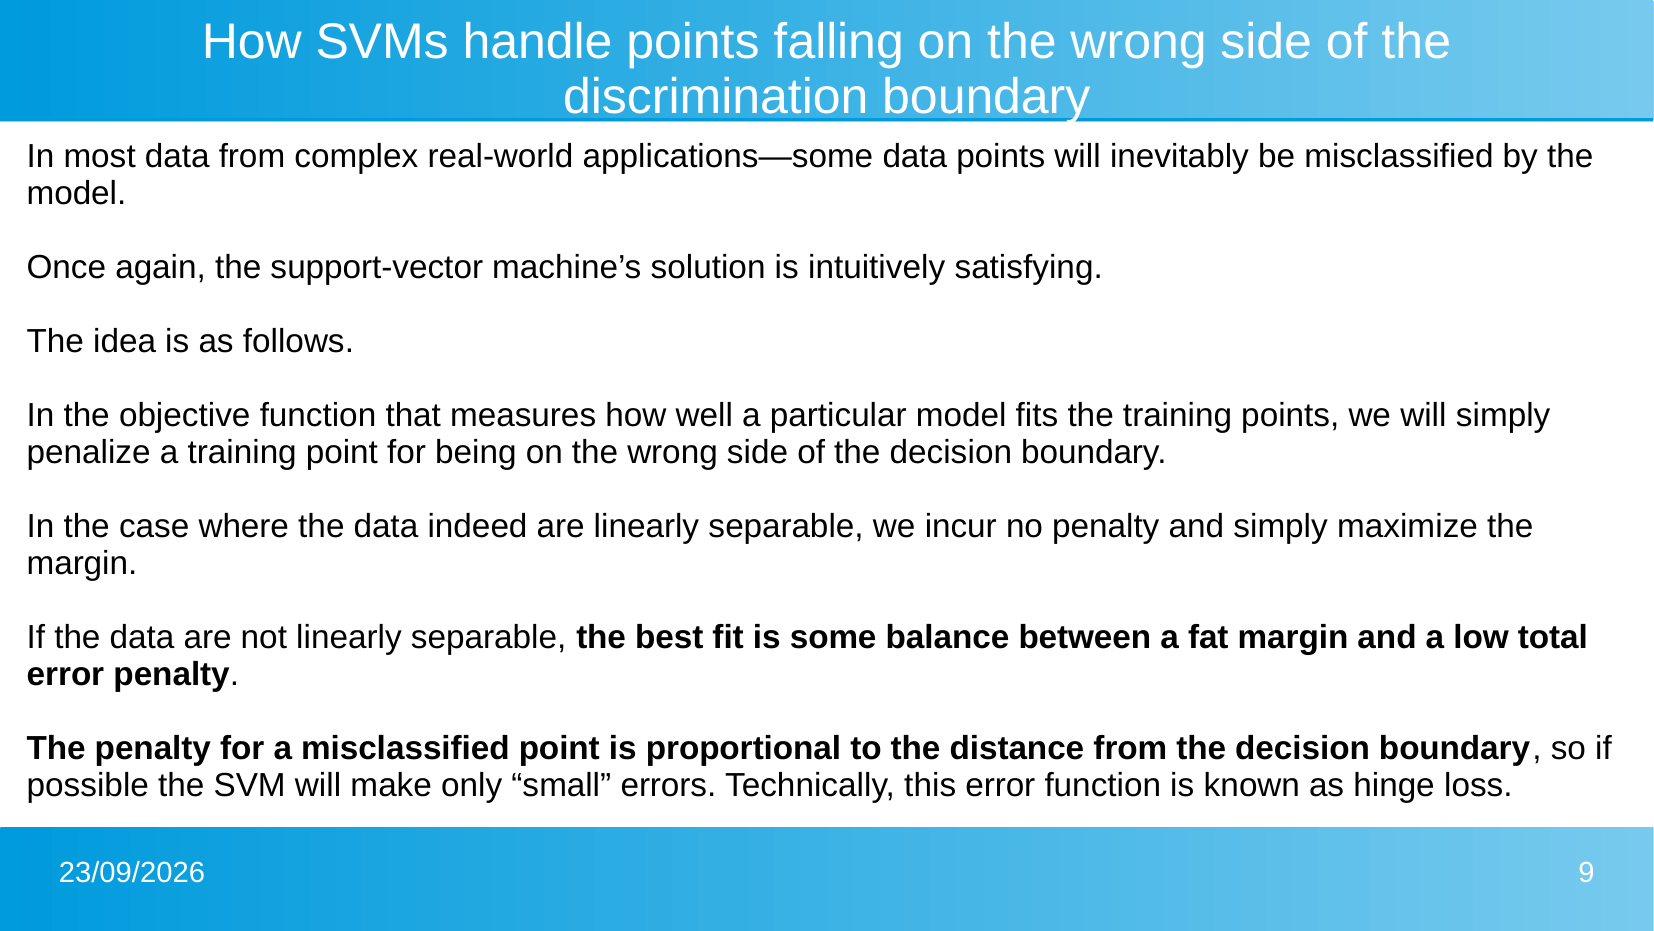

# How SVMs handle points falling on the wrong side of the discrimination boundary
In most data from complex real-world applications—some data points will inevitably be misclassified by the model.
Once again, the support-vector machine’s solution is intuitively satisfying.
The idea is as follows.
In the objective function that measures how well a particular model fits the training points, we will simply penalize a training point for being on the wrong side of the decision boundary.
In the case where the data indeed are linearly separable, we incur no penalty and simply maximize the margin.
If the data are not linearly separable, the best fit is some balance between a fat margin and a low total error penalty.
The penalty for a misclassified point is proportional to the distance from the decision boundary, so if possible the SVM will make only “small” errors. Technically, this error function is known as hinge loss.
9